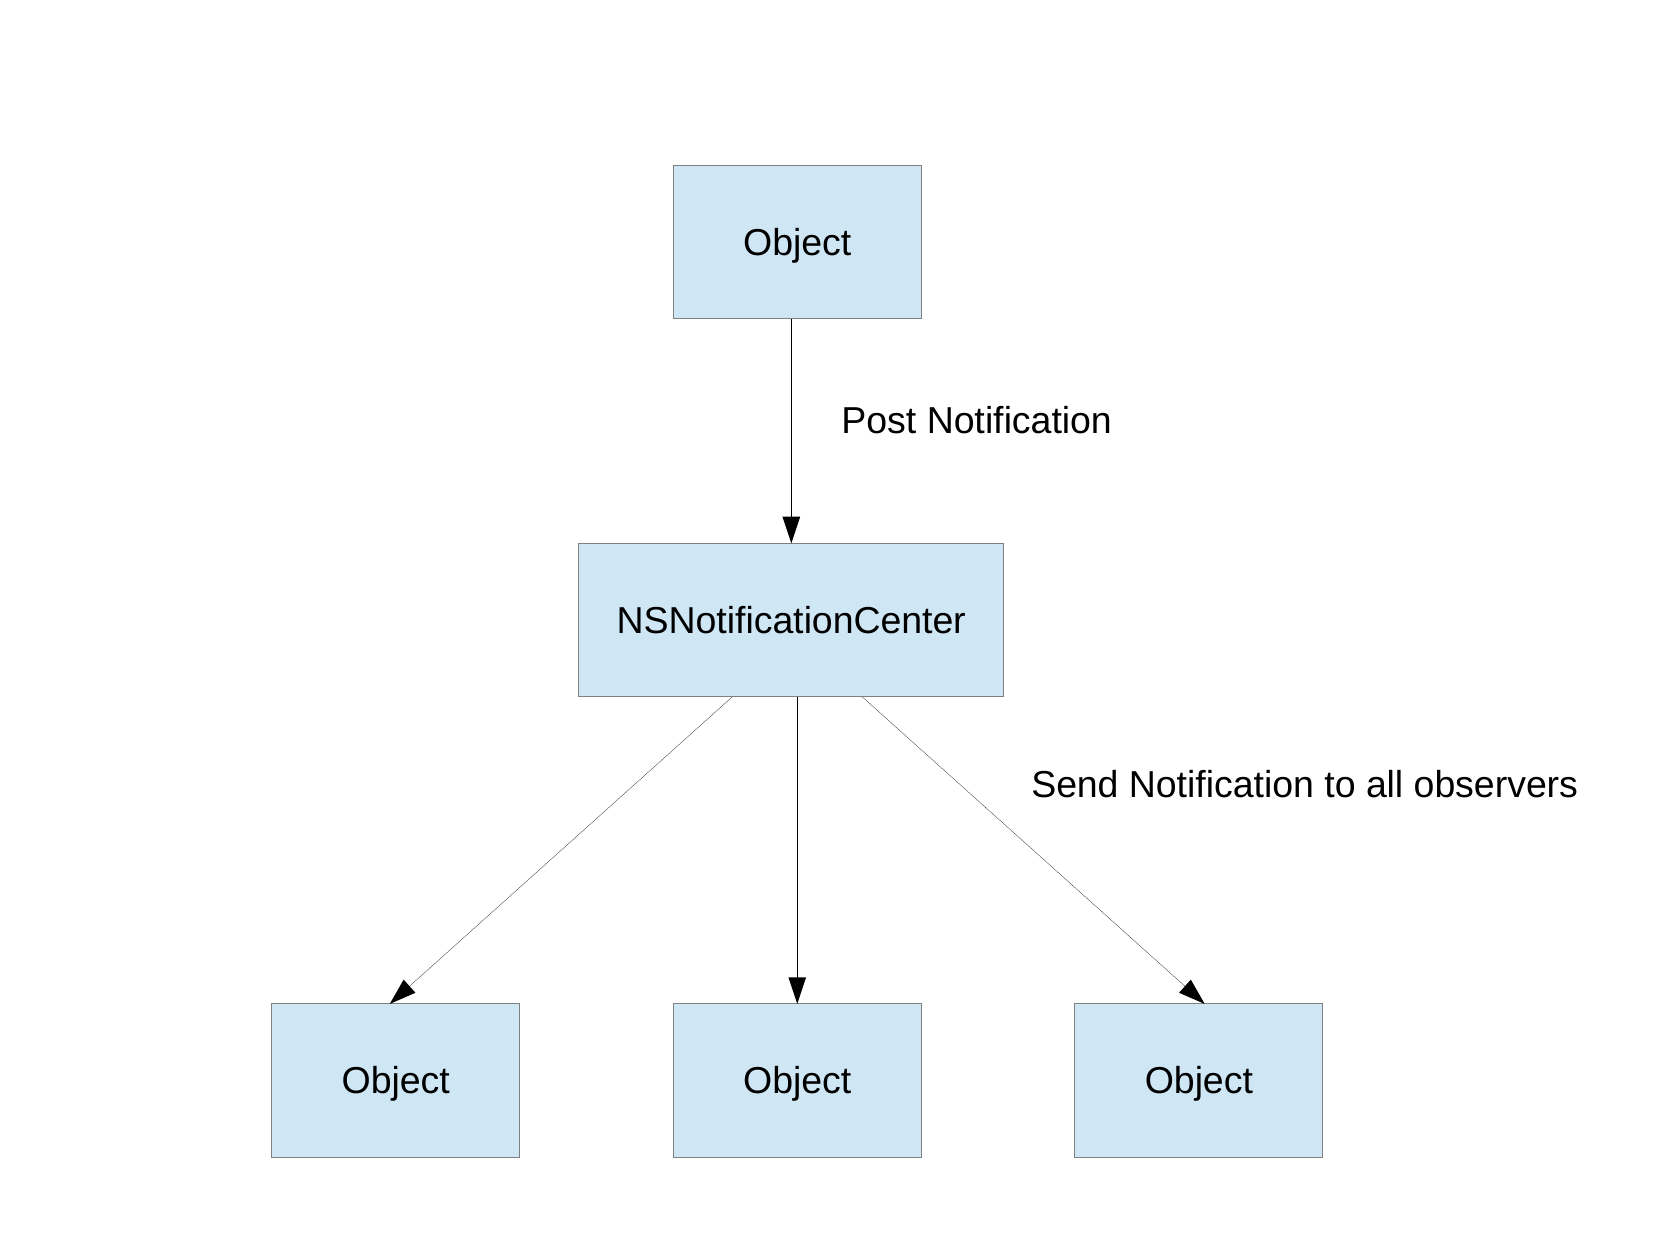

Object
Post Notification
NSNotificationCenter
Send Notification to all observers
Object
Object
Object